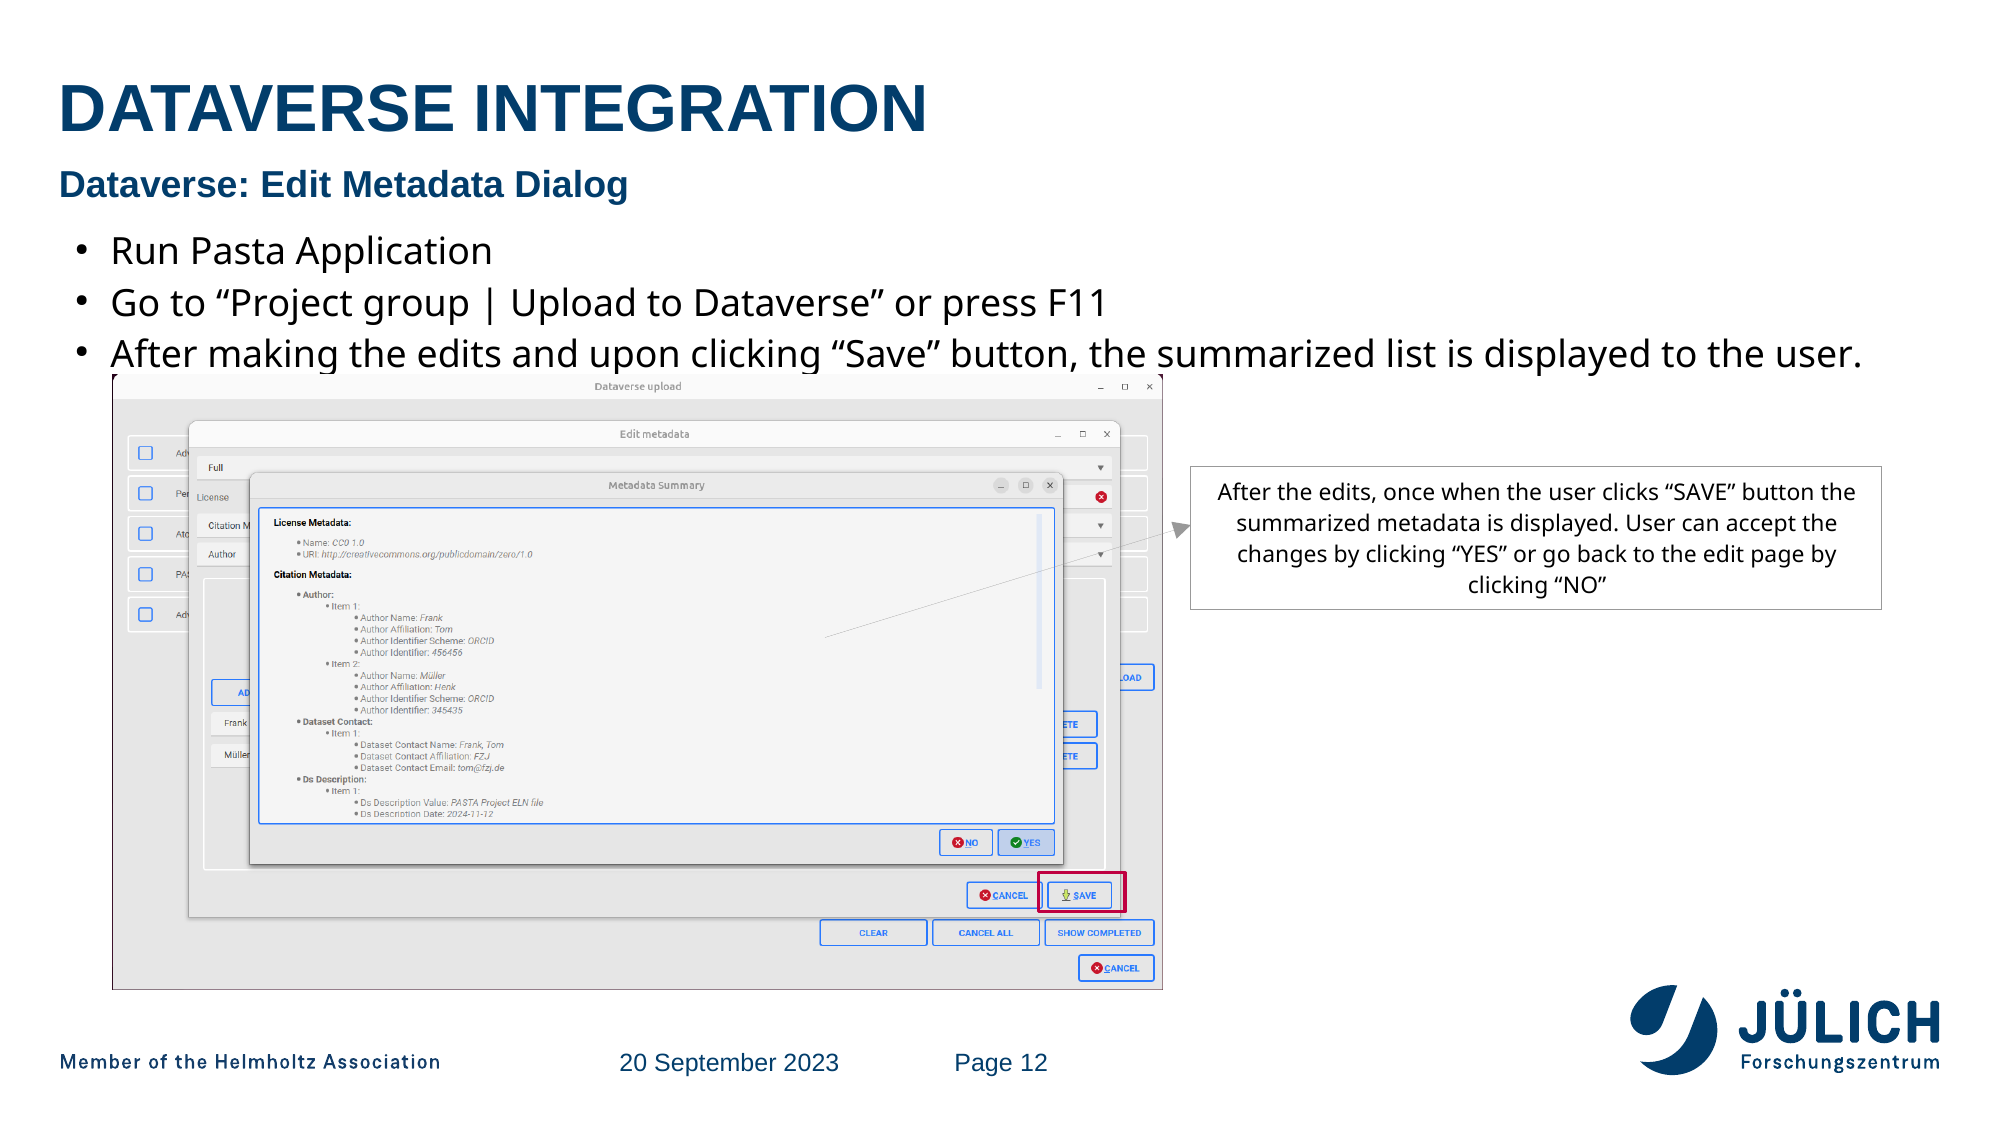

# Dataverse integration
Dataverse: Edit Metadata Dialog
Run Pasta Application
Go to “Project group | Upload to Dataverse” or press F11
After making the edits and upon clicking “Save” button, the summarized list is displayed to the user.
After the edits, once when the user clicks “SAVE” button the summarized metadata is displayed. User can accept the changes by clicking “YES” or go back to the edit page by clicking “NO”
20 September 2023
Page